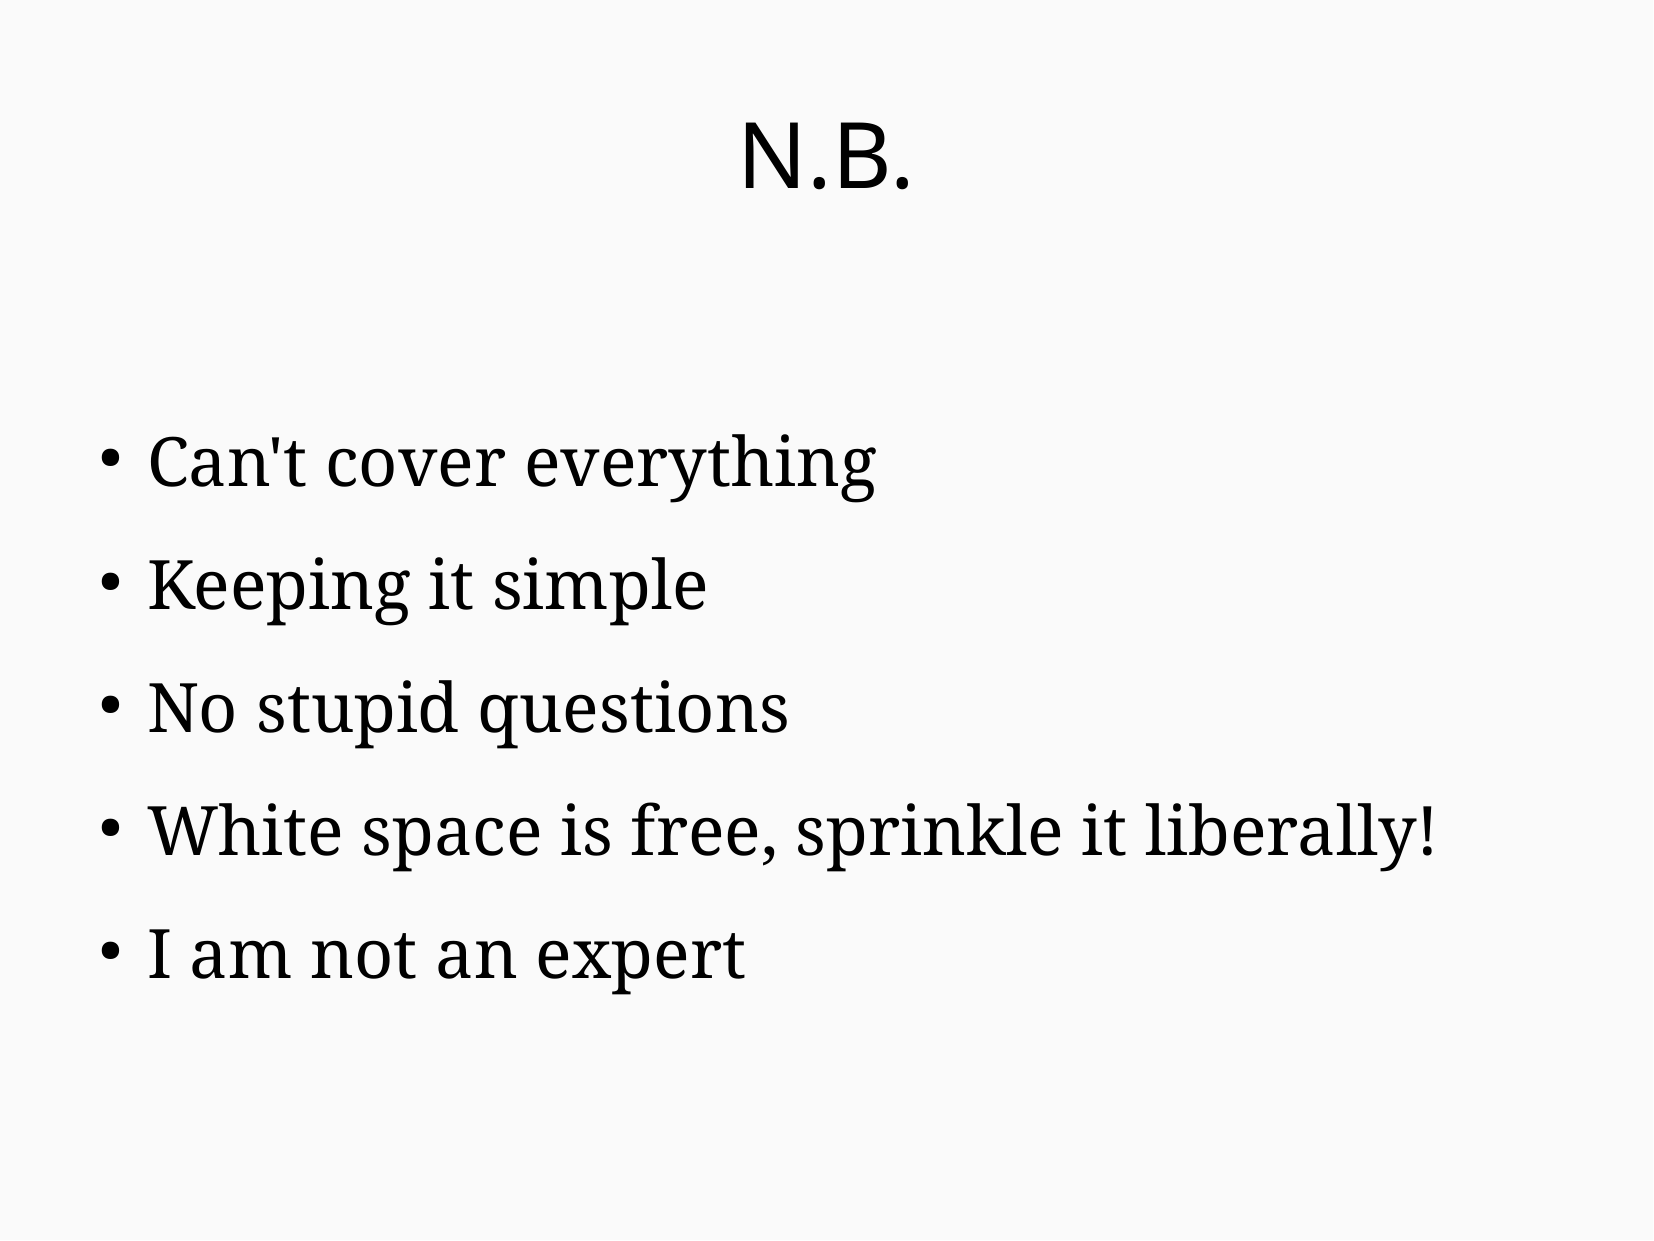

# N.B.
Can't cover everything
Keeping it simple
No stupid questions
White space is free, sprinkle it liberally!
I am not an expert